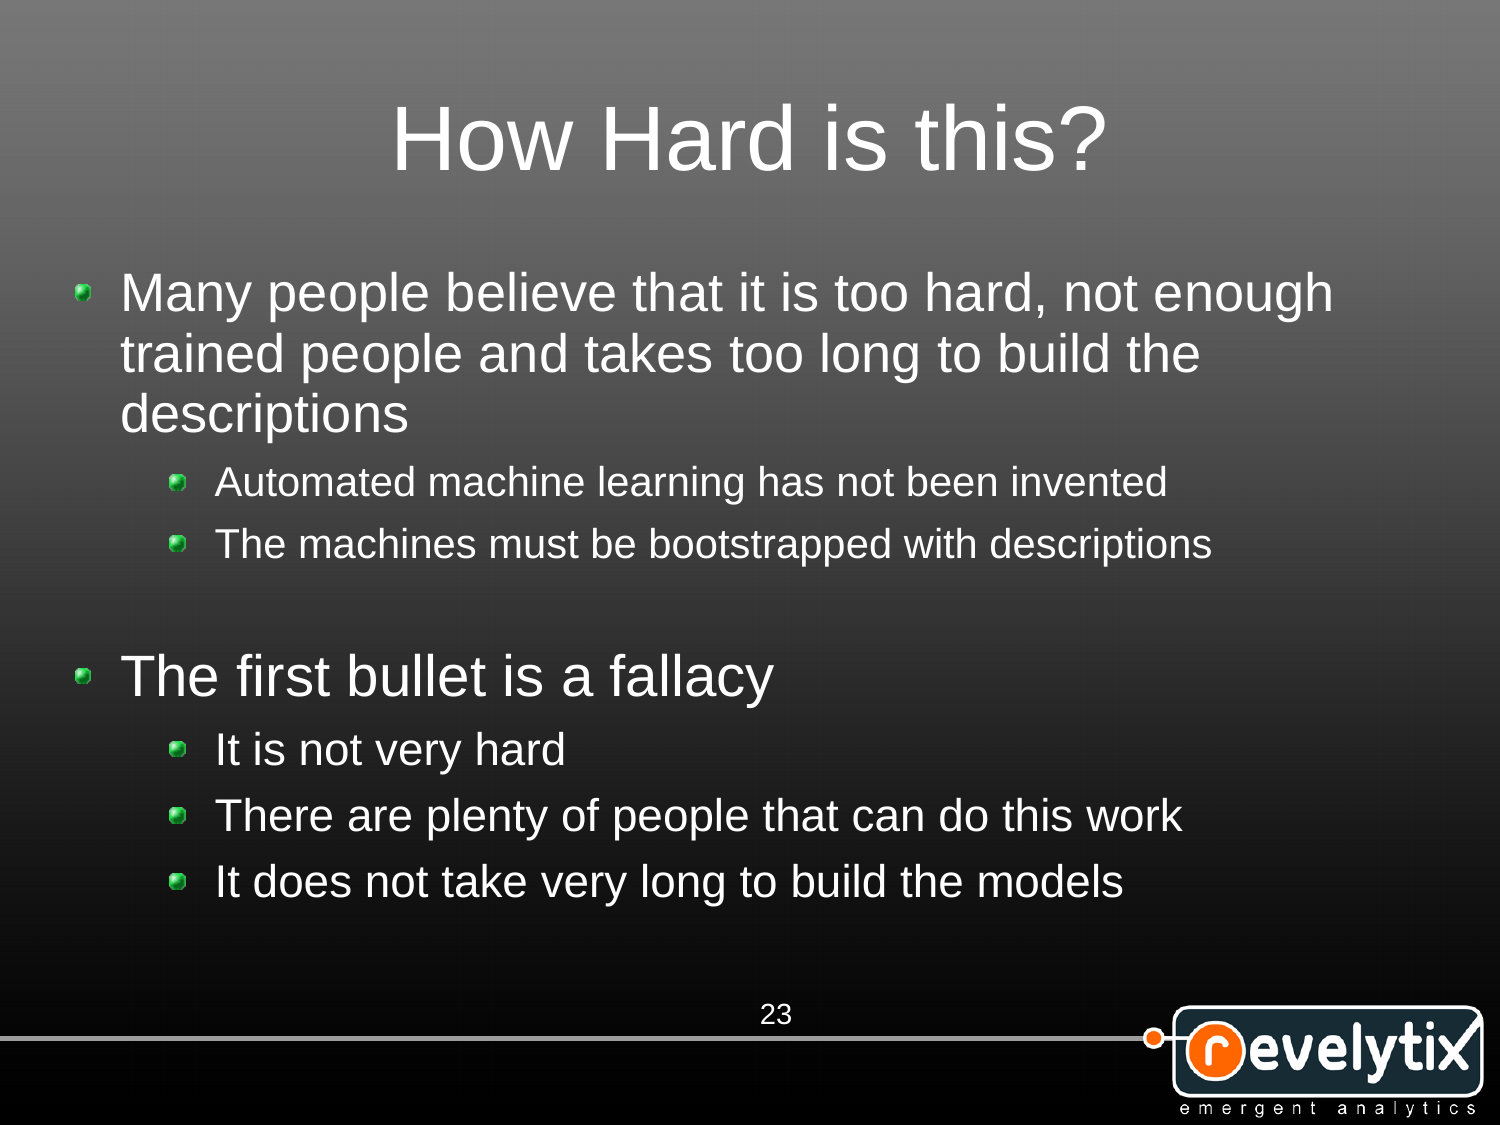

# How Hard is this?
Many people believe that it is too hard, not enough trained people and takes too long to build the descriptions
Automated machine learning has not been invented
The machines must be bootstrapped with descriptions
The first bullet is a fallacy
It is not very hard
There are plenty of people that can do this work
It does not take very long to build the models
23